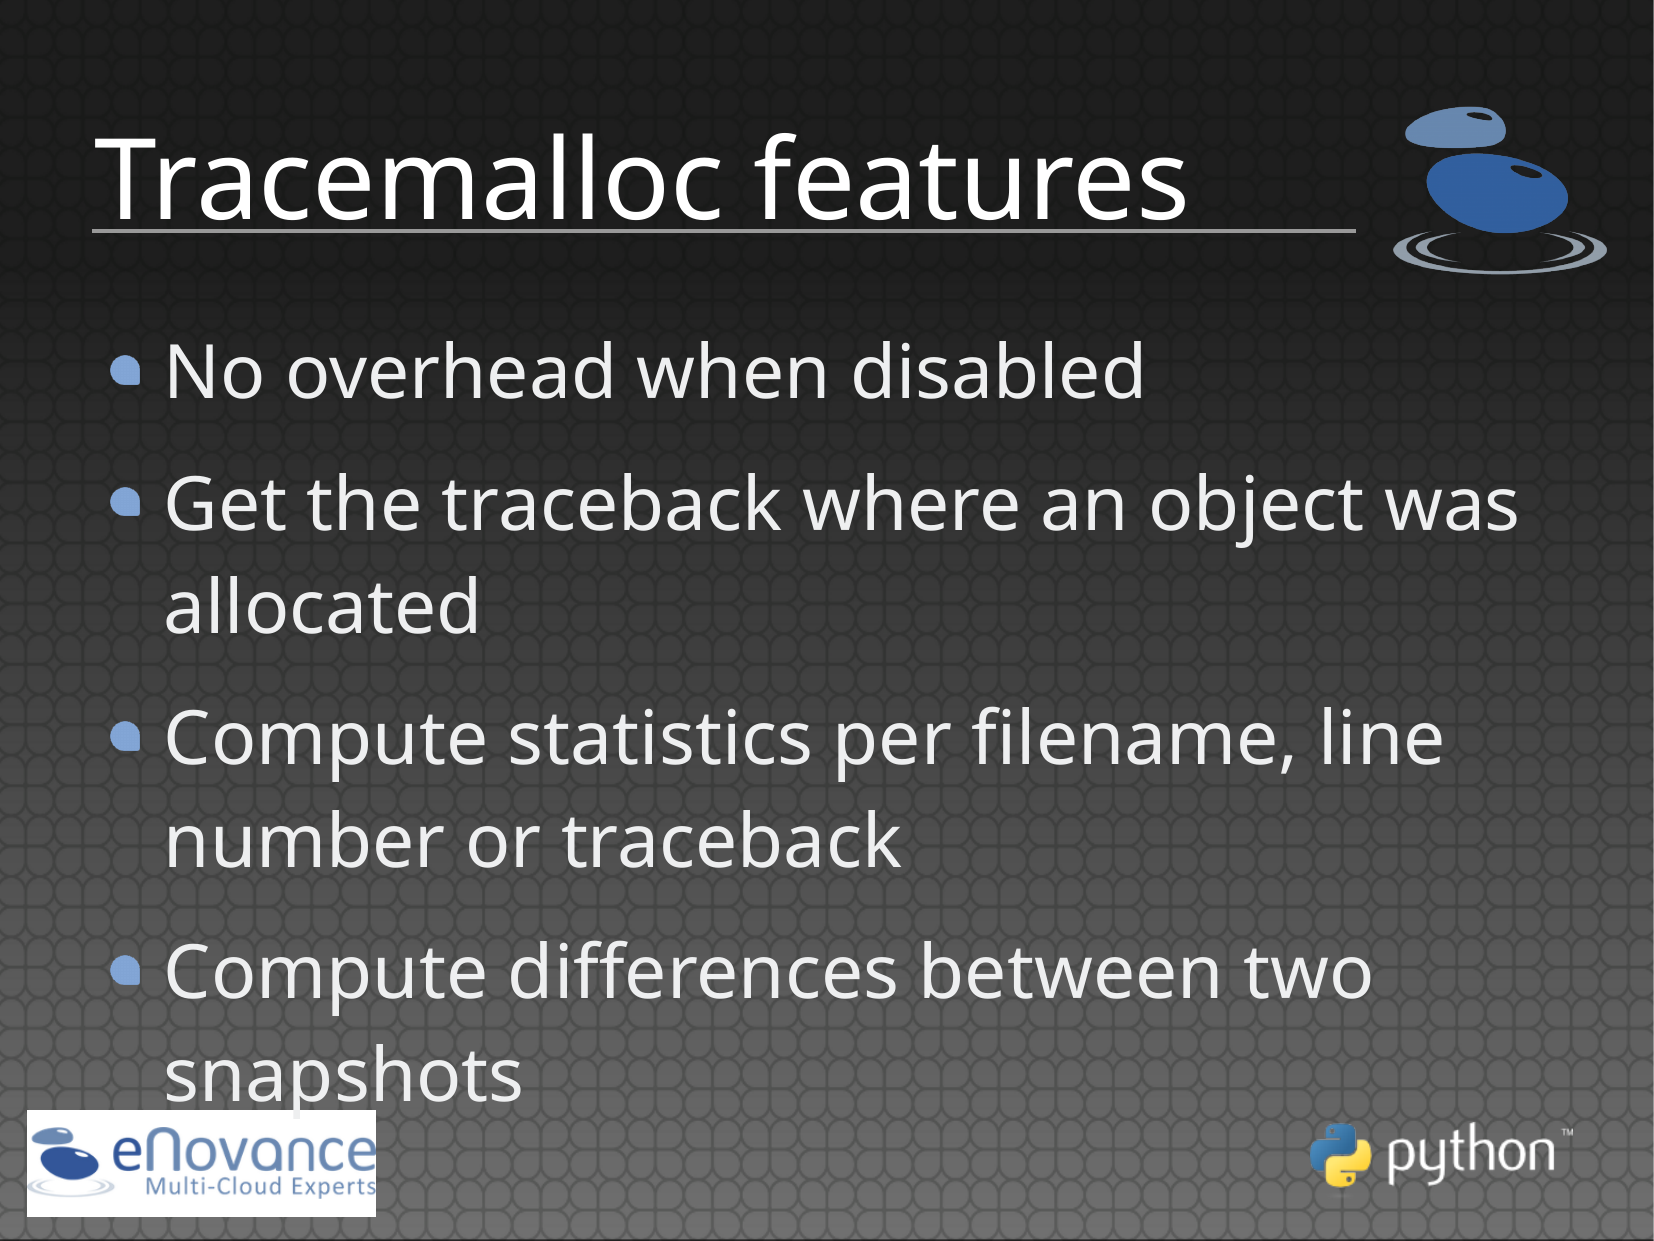

Tracemalloc features
# No overhead when disabled
Get the traceback where an object was allocated
Compute statistics per filename, line number or traceback
Compute differences between two snapshots